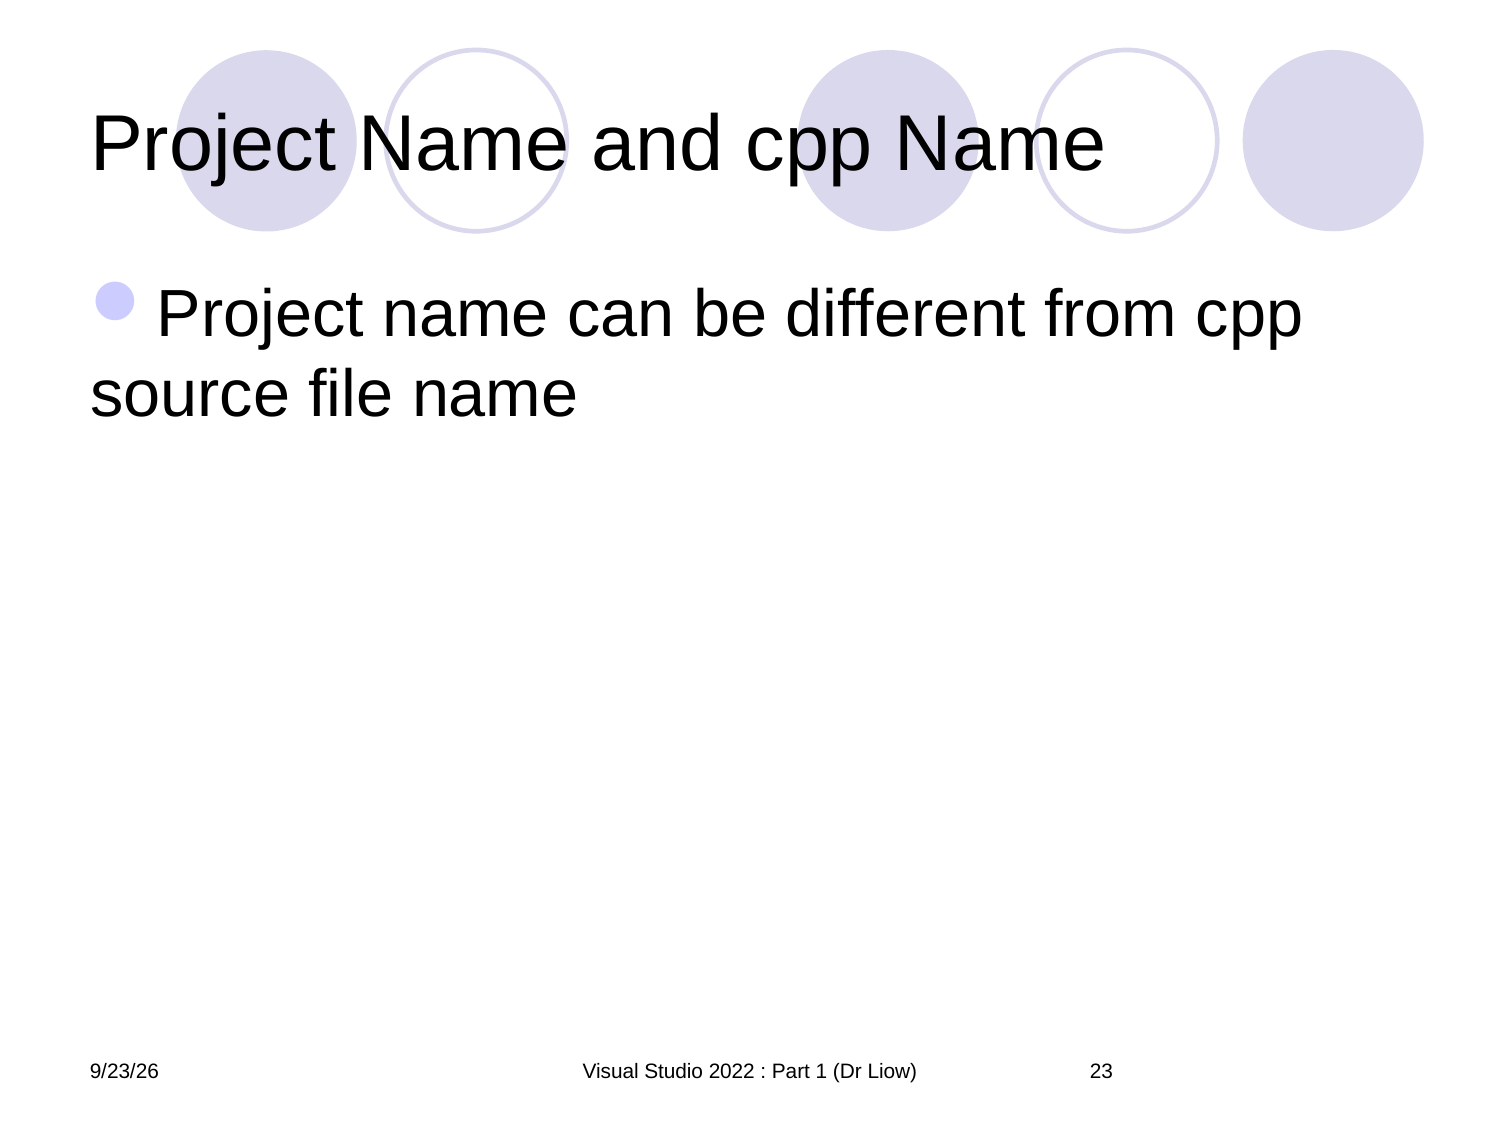

# Project Name and cpp Name
Project name can be different from cpp source file name
Visual Studio 2022 : Part 1 (Dr Liow)